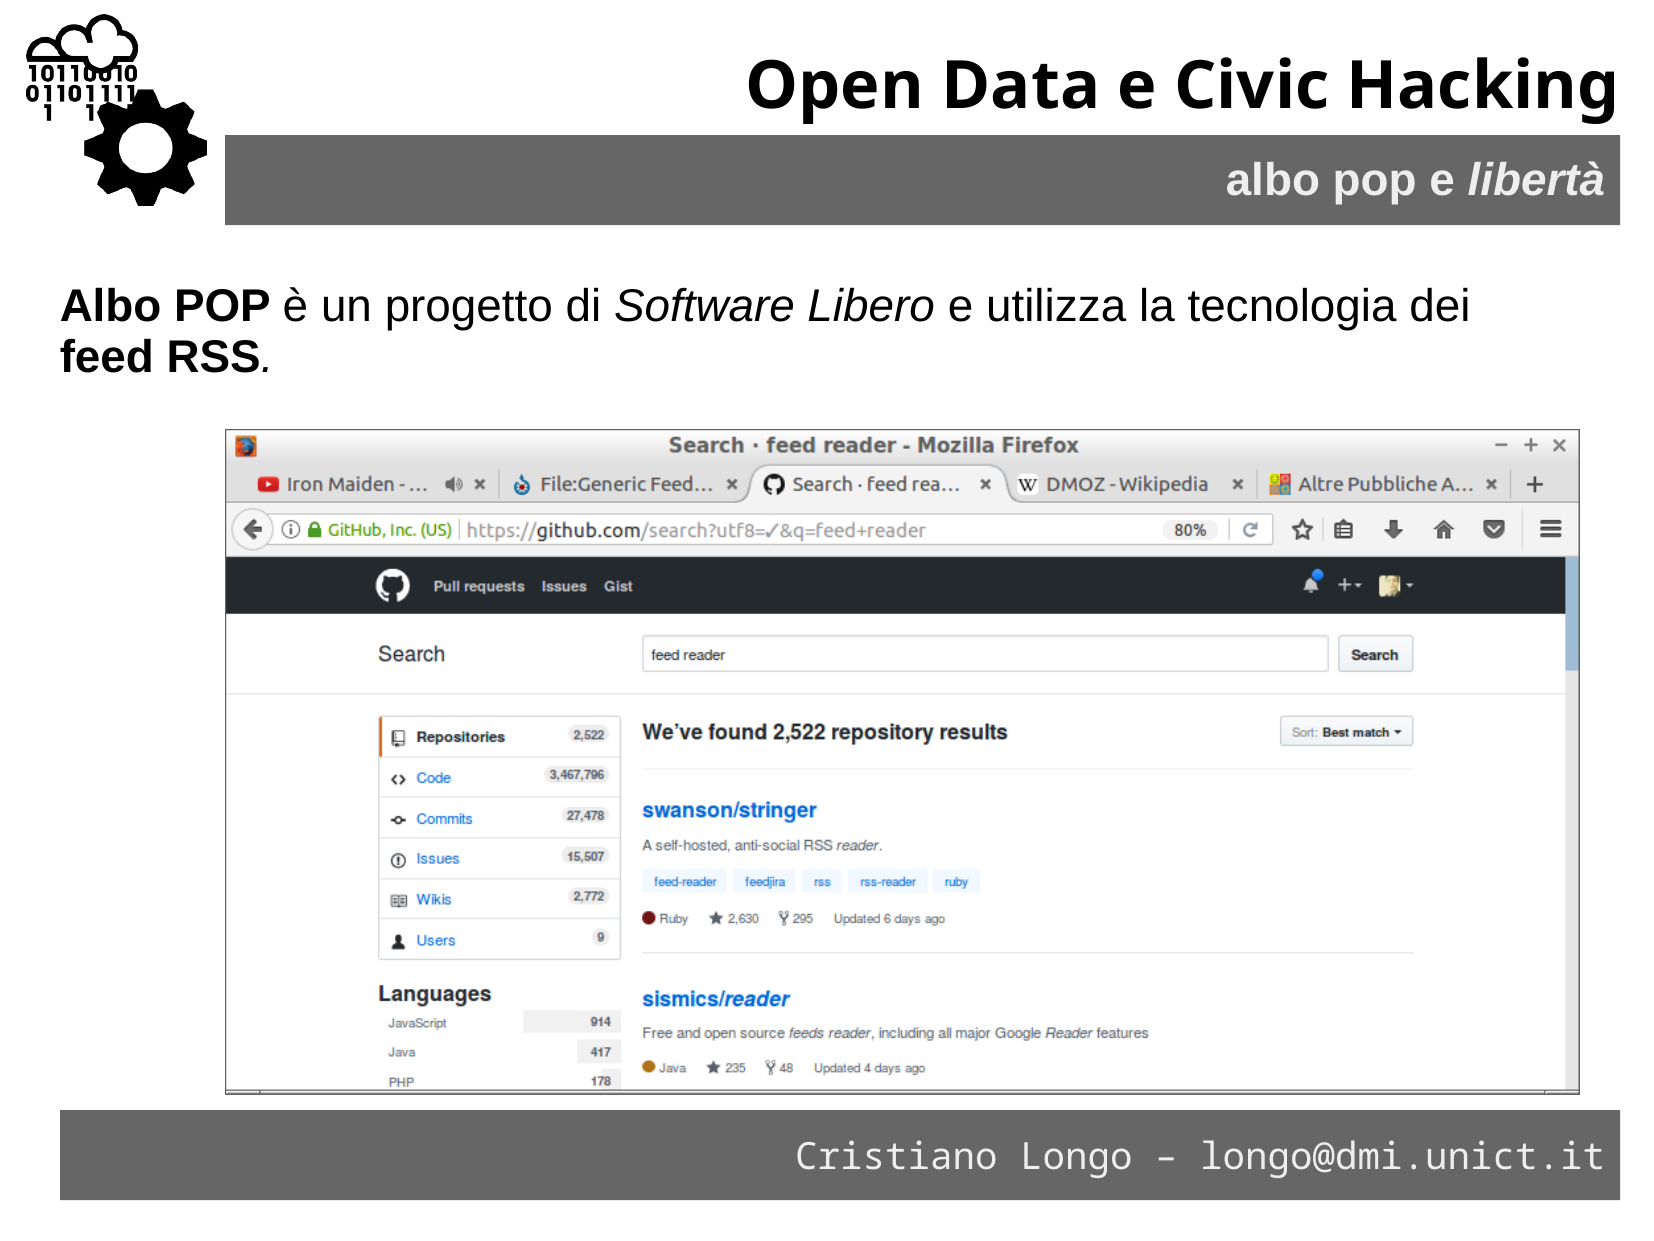

Open Data e Civic Hacking
albo pop e libertà
Albo POP è un progetto di Software Libero e utilizza la tecnologia dei feed RSS.
Cristiano Longo – longo@dmi.unict.it